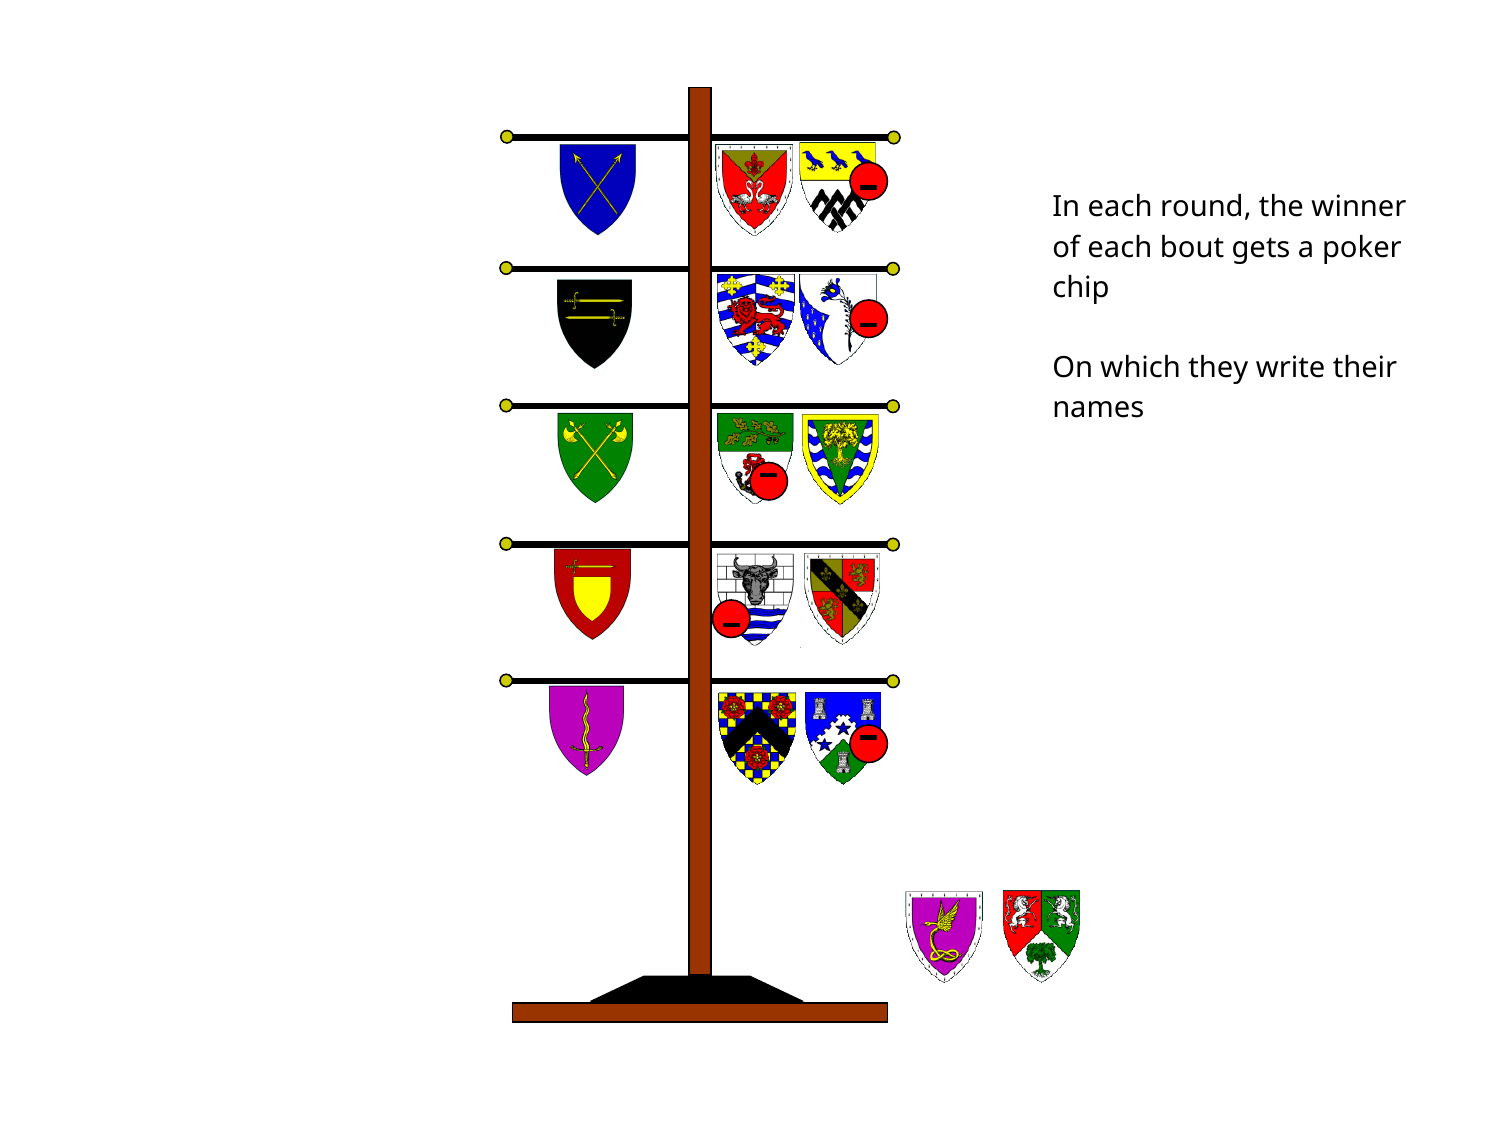

In each round, the winner of each bout gets a poker chip
On which they write their names